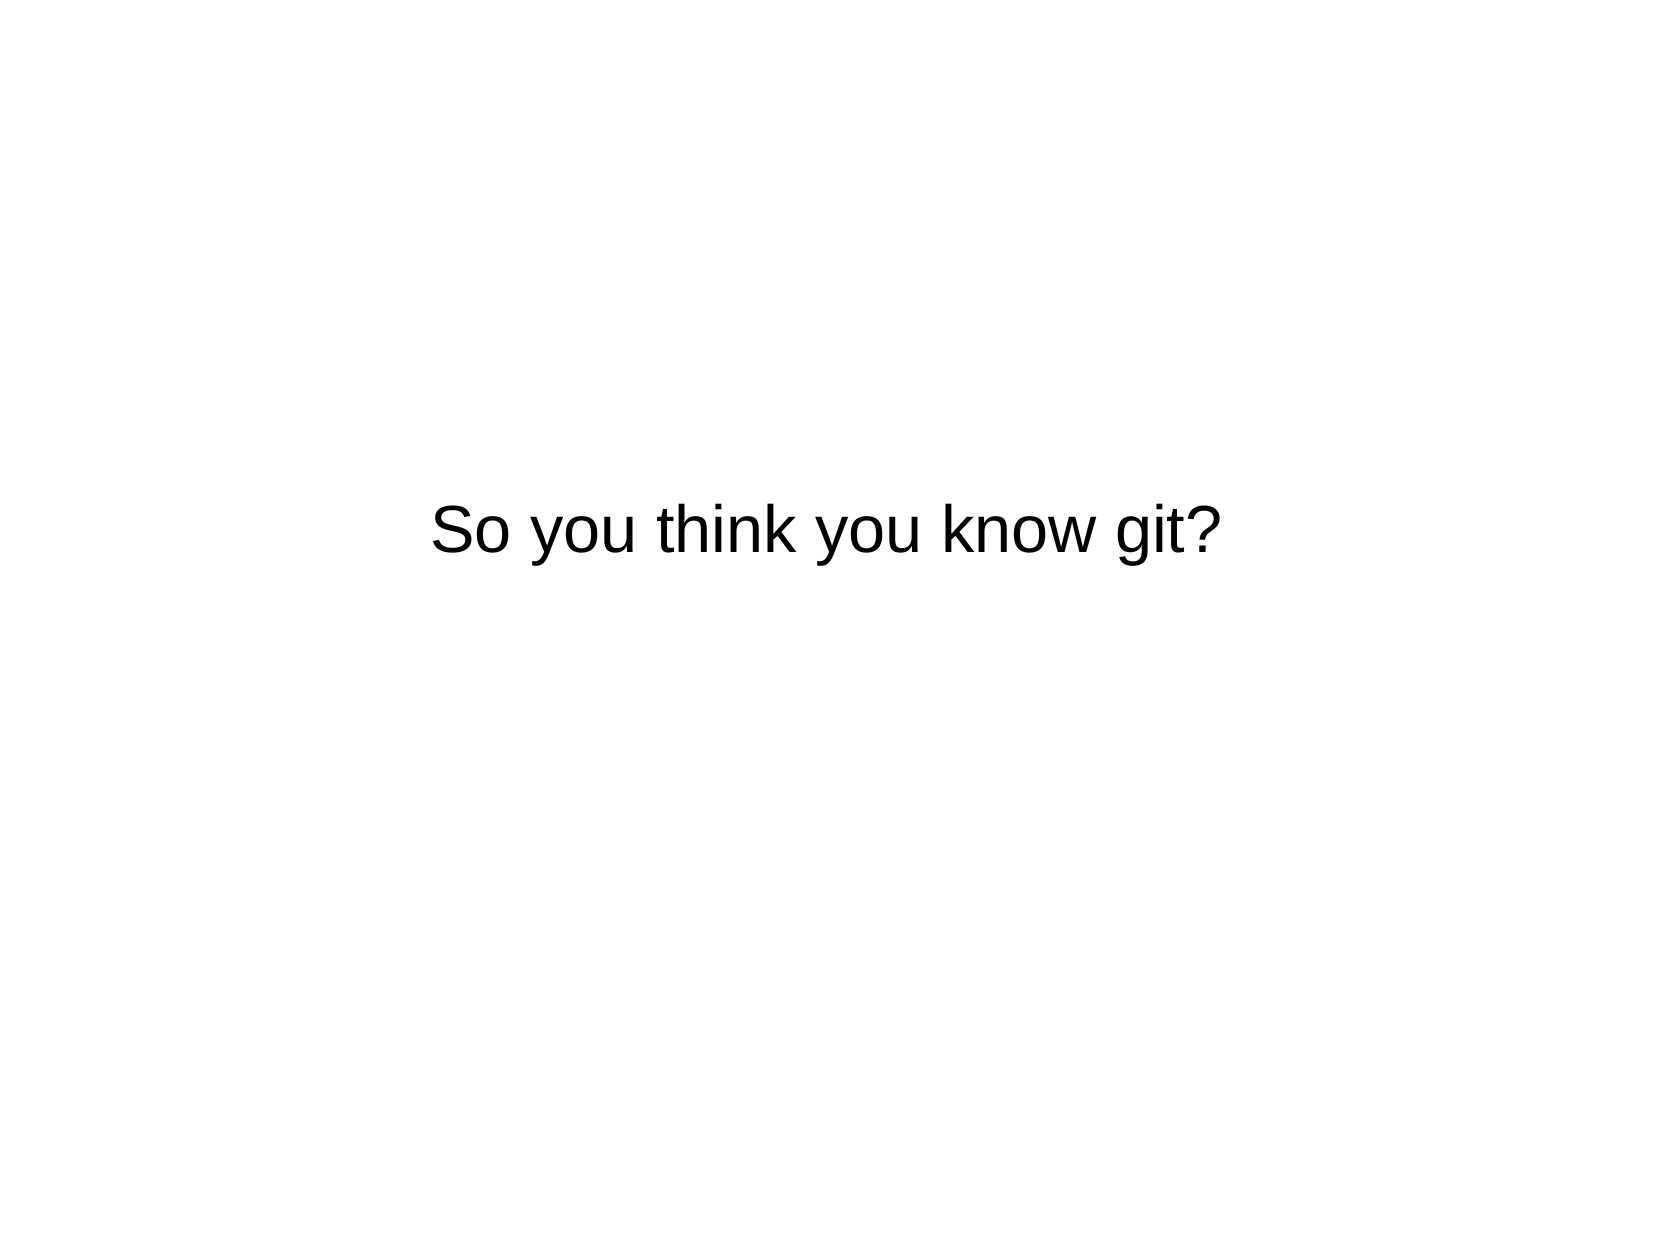

# So you think you know git?